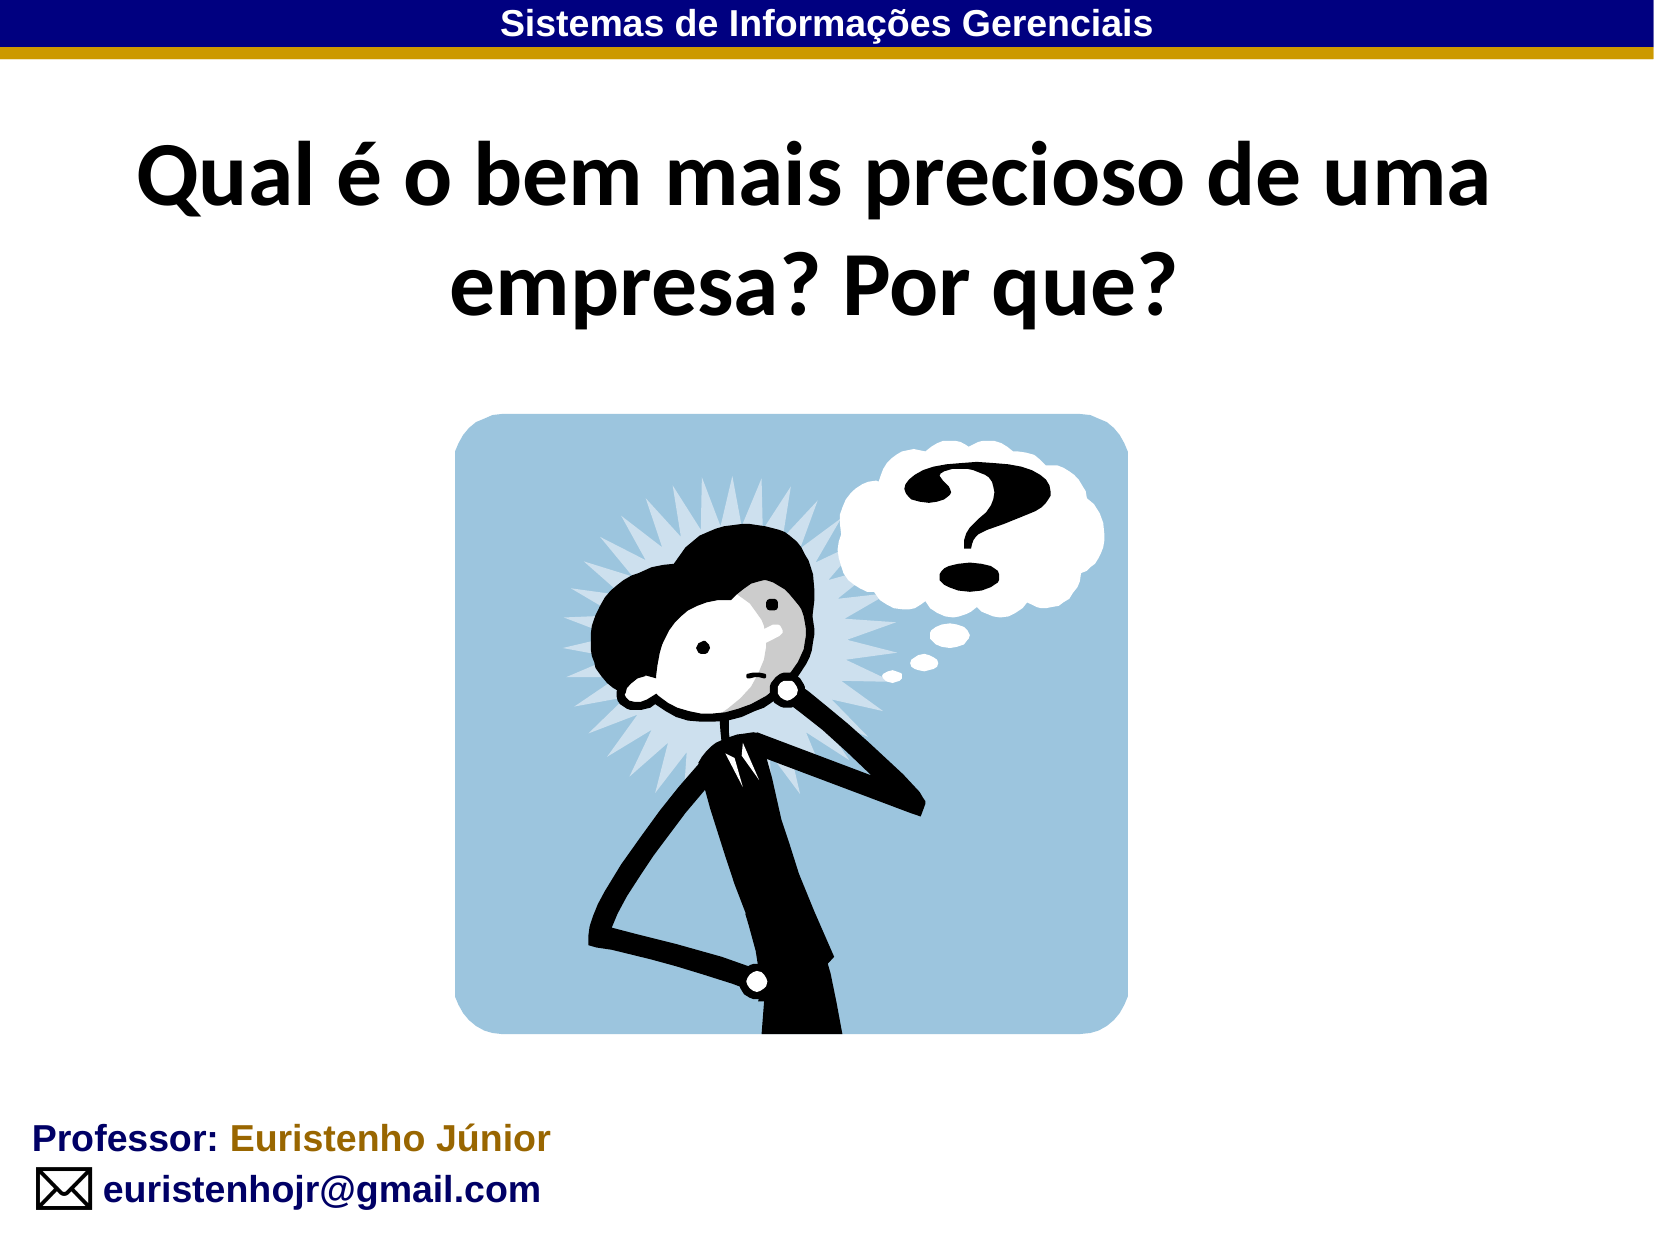

Empreendedorismo
Sistemas de Informações Gerenciais
# Qual é o bem mais precioso de uma empresa? Por que?
Professor: Euristenho Júnior
euristenhojr@gmail.com